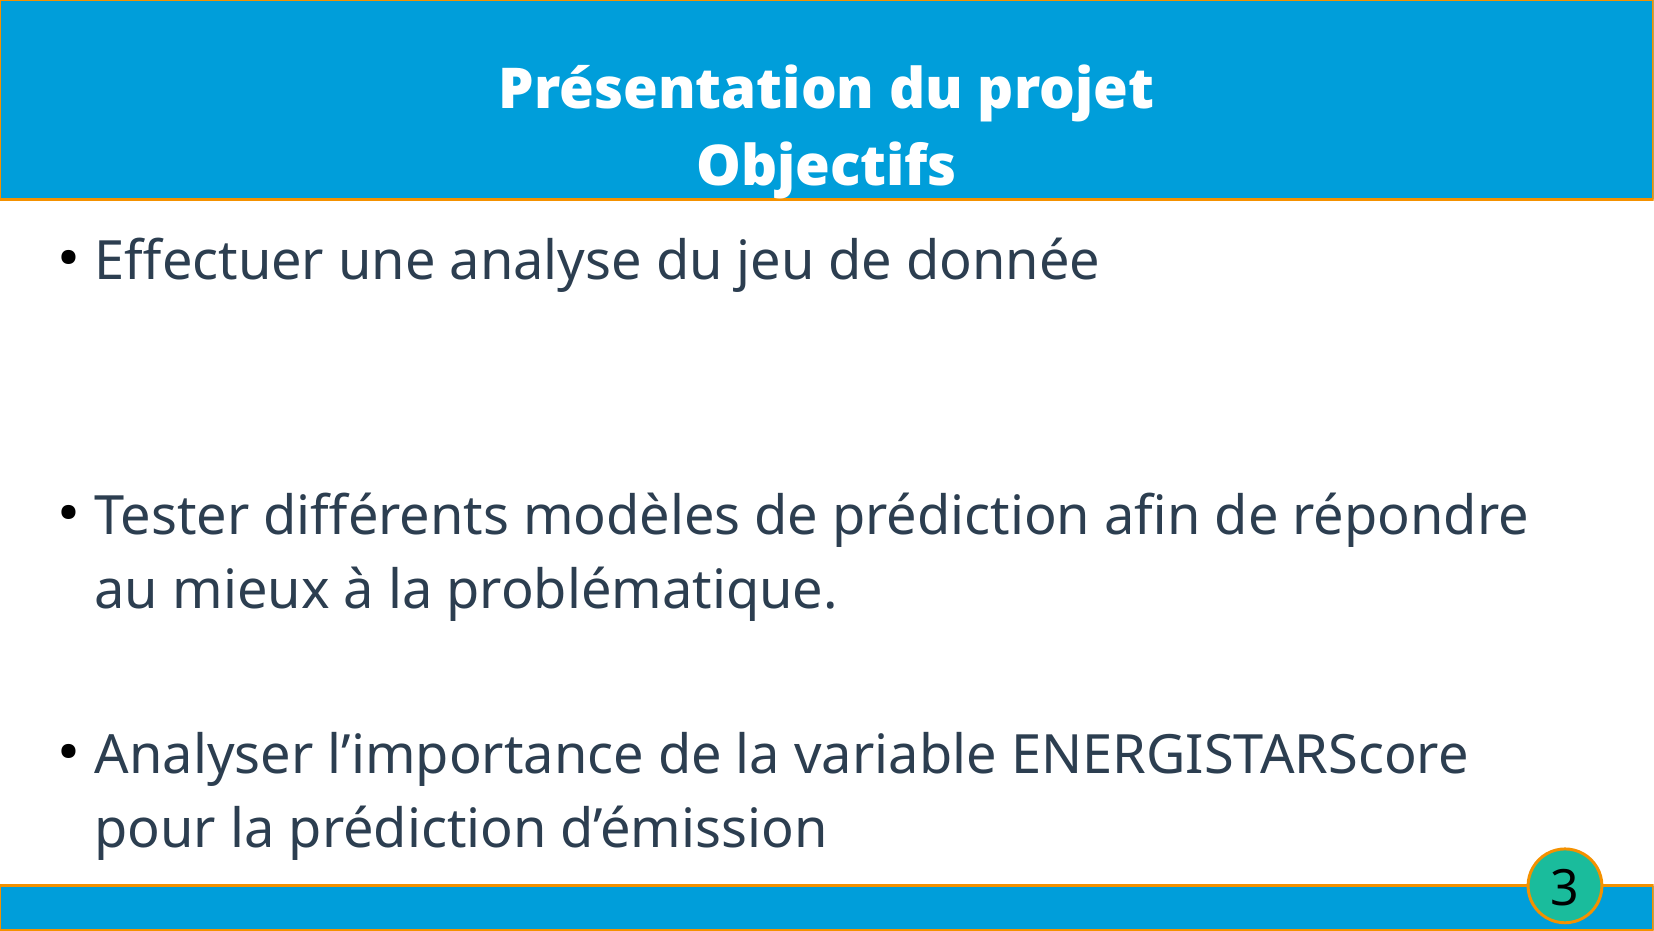

# Présentation du projet Objectifs
Effectuer une analyse du jeu de donnée
Tester différents modèles de prédiction afin de répondre au mieux à la problématique.
Analyser l’importance de la variable ENERGISTARScore pour la prédiction d’émission